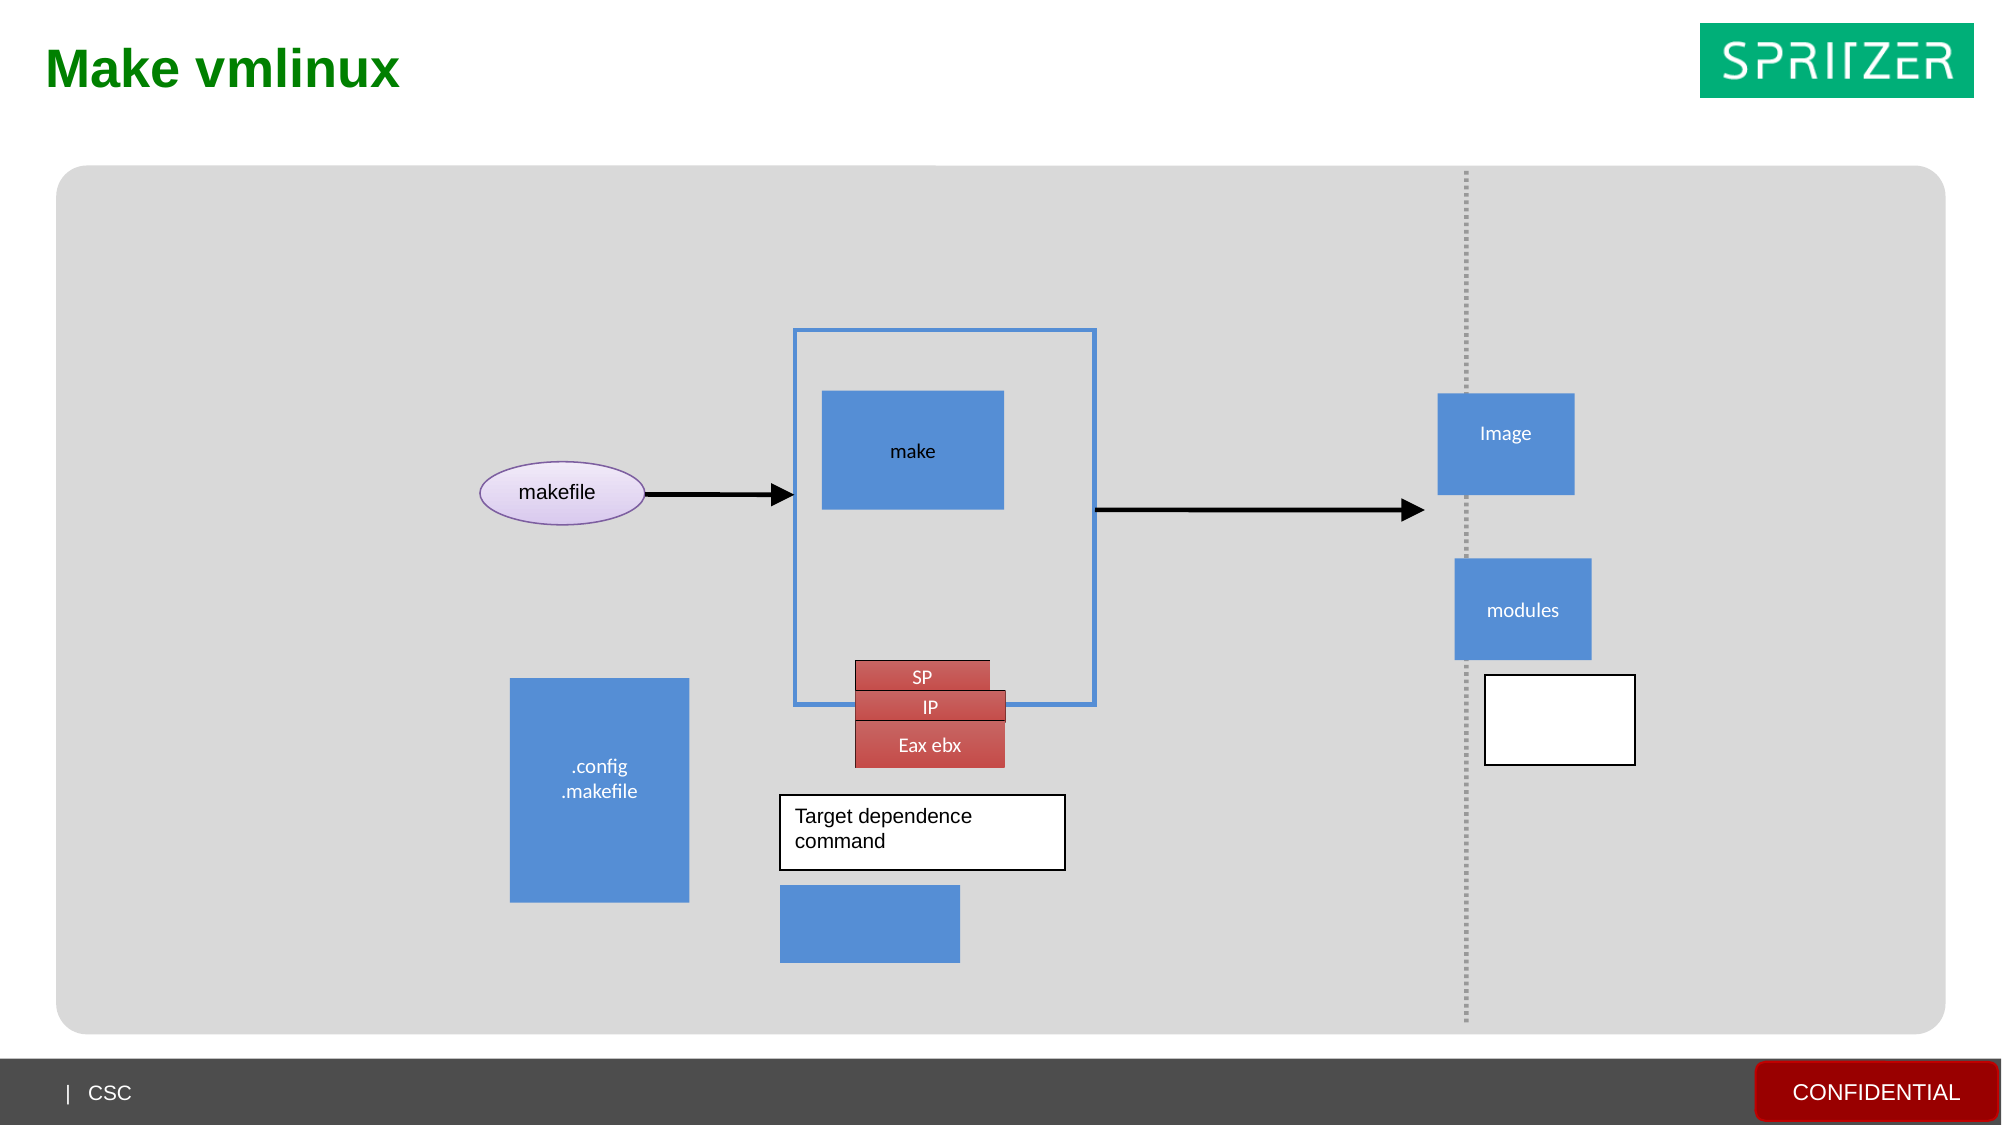

Make vmlinux
make
Image
makefile
modules
SP
.config
.makefile
IP
Eax ebx
Target dependence
command